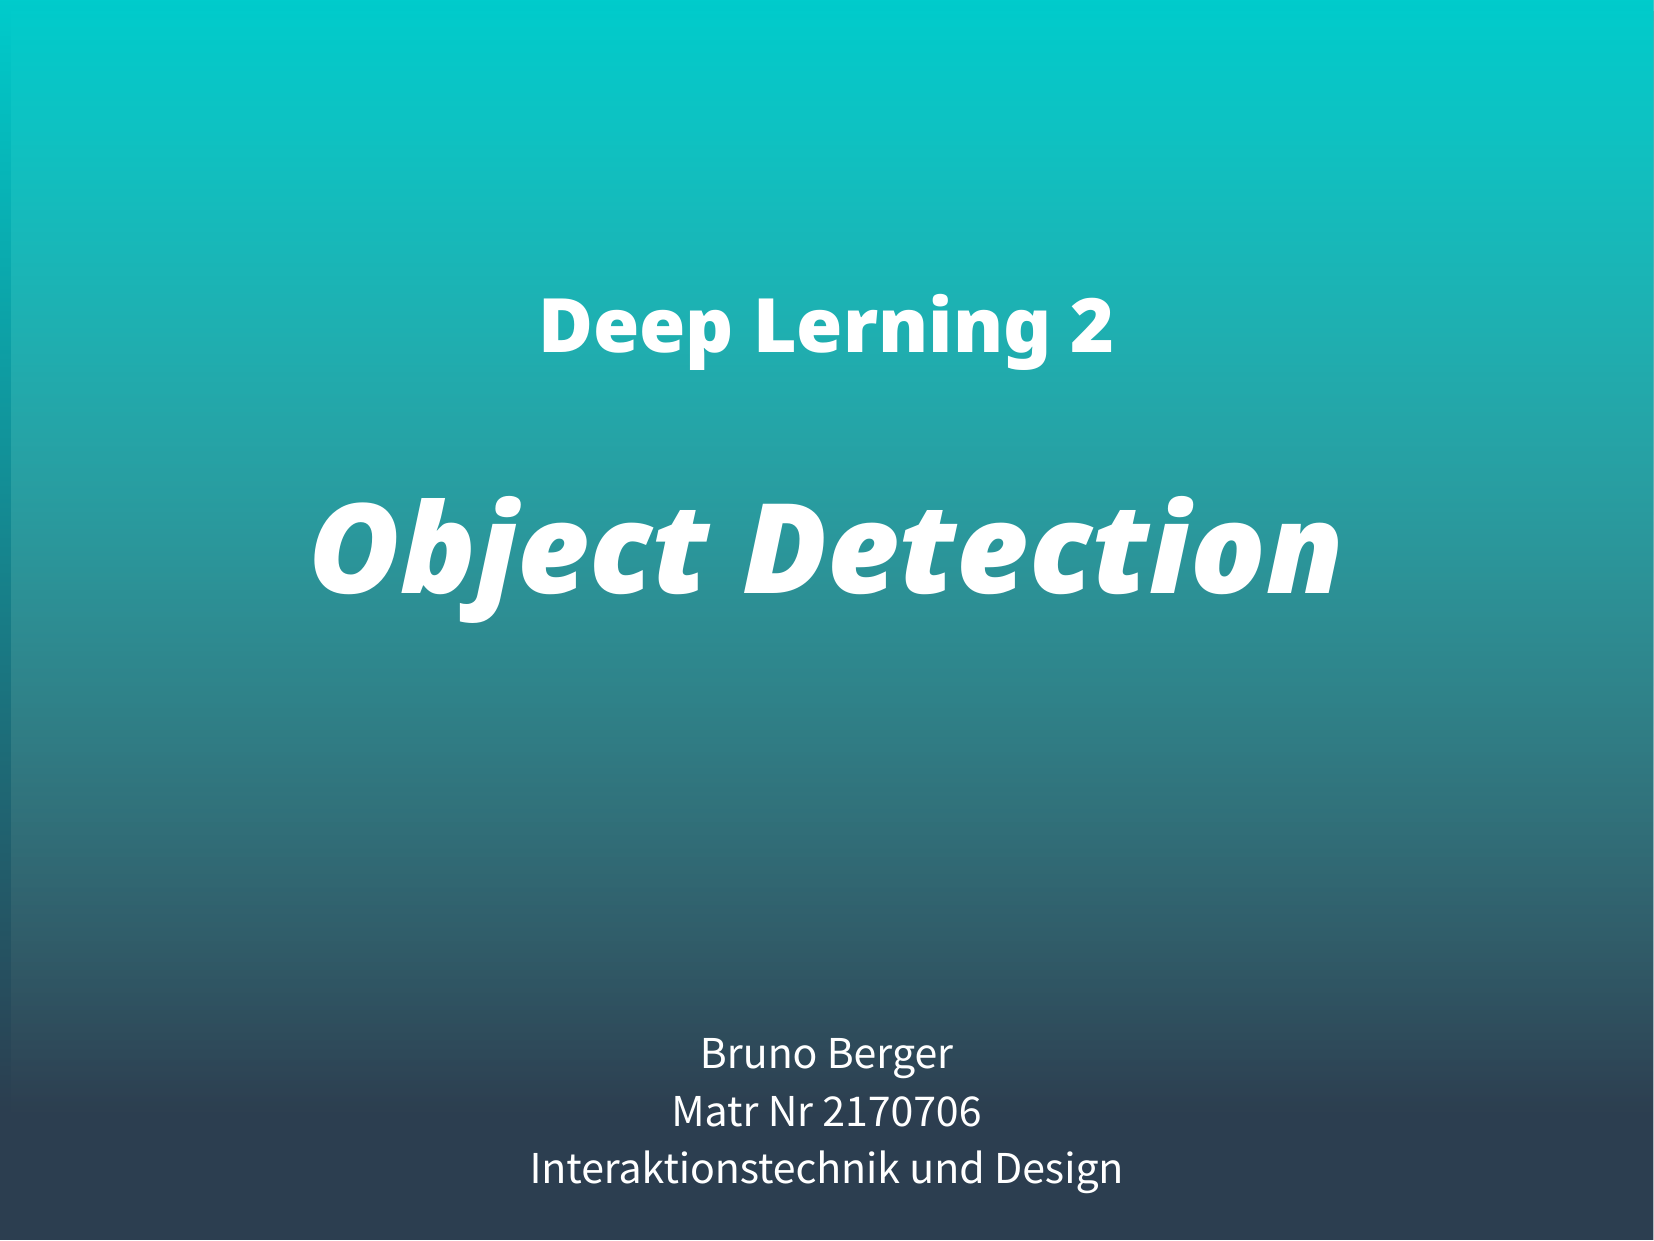

# Deep Lerning 2 Object Detection
Bruno Berger
Matr Nr 2170706
Interaktionstechnik und Design